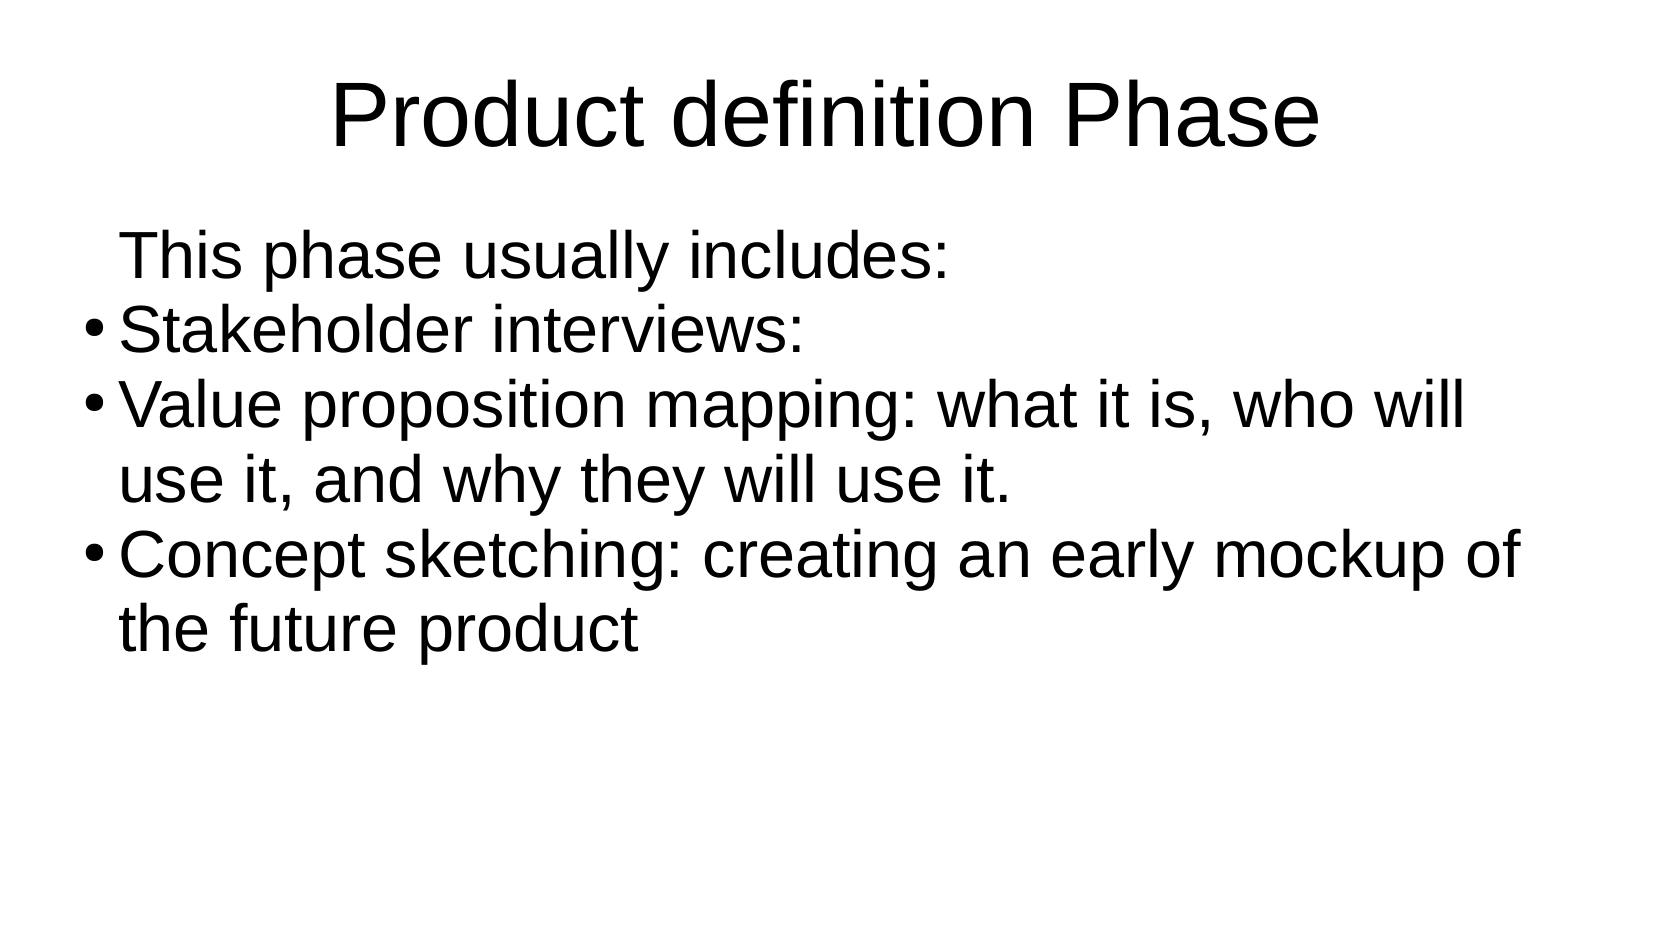

# Product definition Phase
This phase usually includes:
Stakeholder interviews:
Value proposition mapping: what it is, who will use it, and why they will use it.
Concept sketching: creating an early mockup of the future product